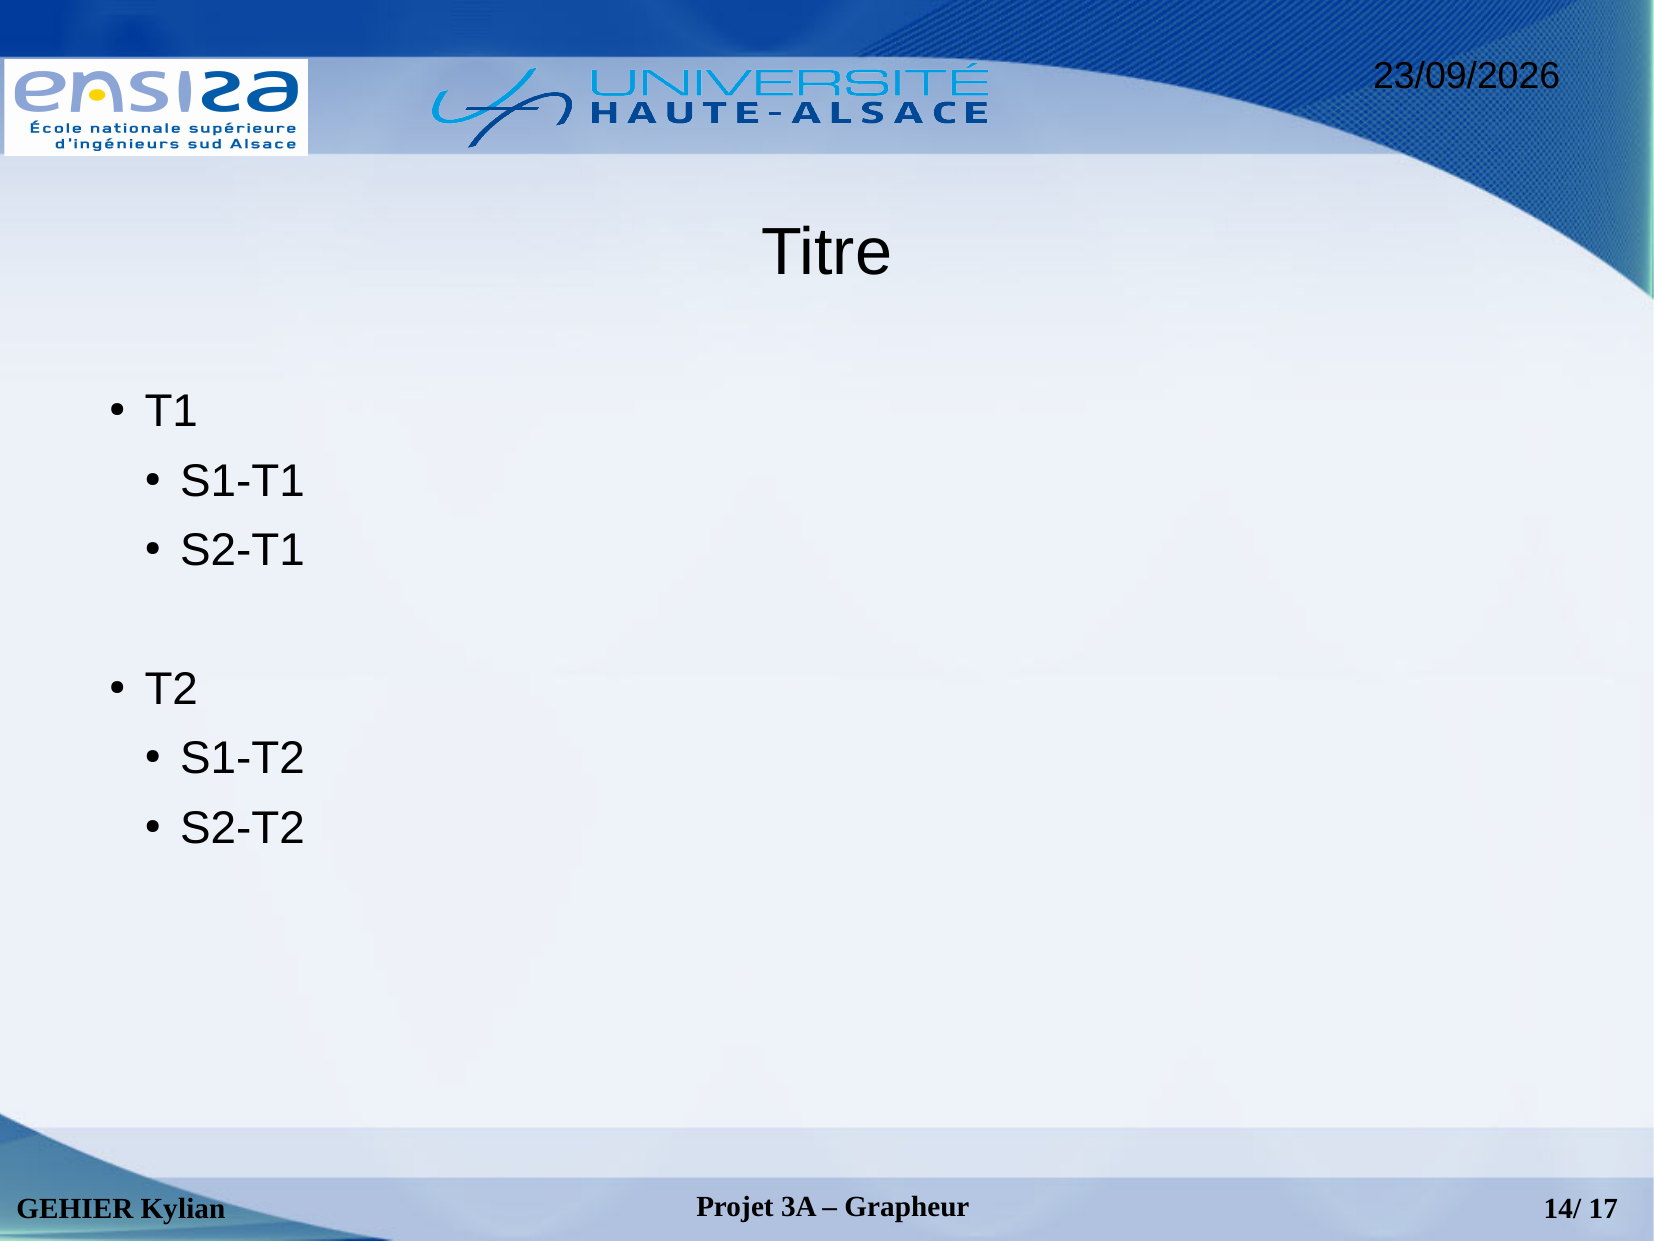

# Titre
T1
S1-T1
S2-T1
T2
S1-T2
S2-T2
14